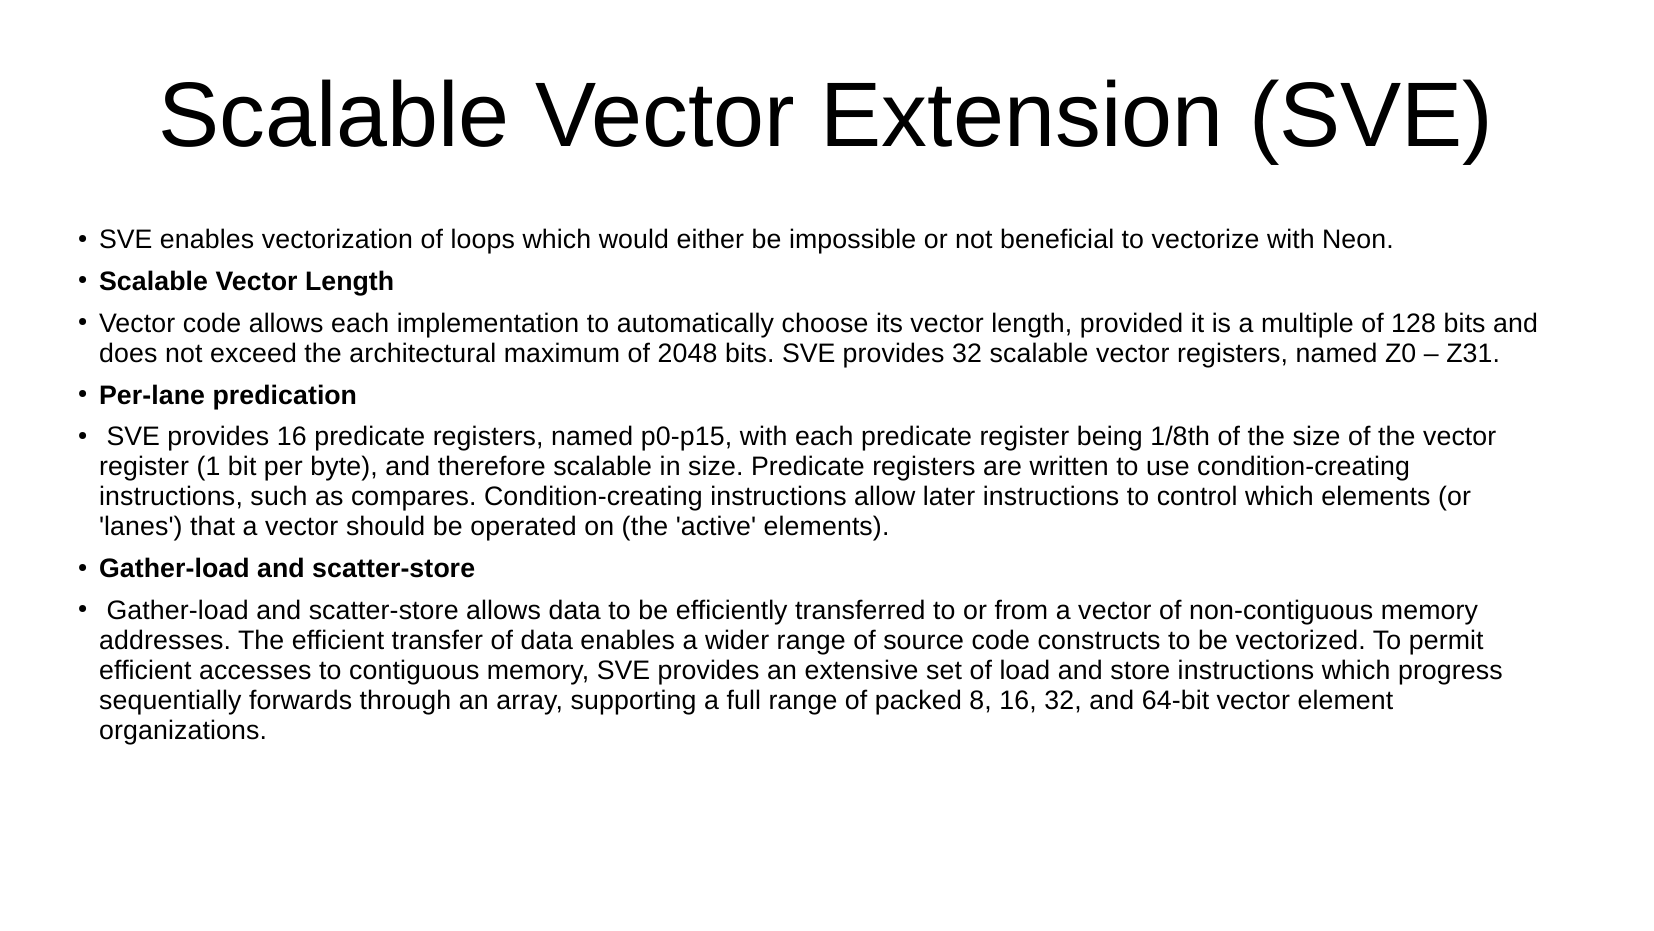

# Scalable Vector Extension (SVE)
SVE enables vectorization of loops which would either be impossible or not beneficial to vectorize with Neon.
Scalable Vector Length
Vector code allows each implementation to automatically choose its vector length, provided it is a multiple of 128 bits and does not exceed the architectural maximum of 2048 bits. SVE provides 32 scalable vector registers, named Z0 – Z31.
Per-lane predication
 SVE provides 16 predicate registers, named p0-p15, with each predicate register being 1/8th of the size of the vector register (1 bit per byte), and therefore scalable in size. Predicate registers are written to use condition-creating instructions, such as compares. Condition-creating instructions allow later instructions to control which elements (or 'lanes') that a vector should be operated on (the 'active' elements).
Gather-load and scatter-store
 Gather-load and scatter-store allows data to be efficiently transferred to or from a vector of non-contiguous memory addresses. The efficient transfer of data enables a wider range of source code constructs to be vectorized. To permit efficient accesses to contiguous memory, SVE provides an extensive set of load and store instructions which progress sequentially forwards through an array, supporting a full range of packed 8, 16, 32, and 64-bit vector element organizations.